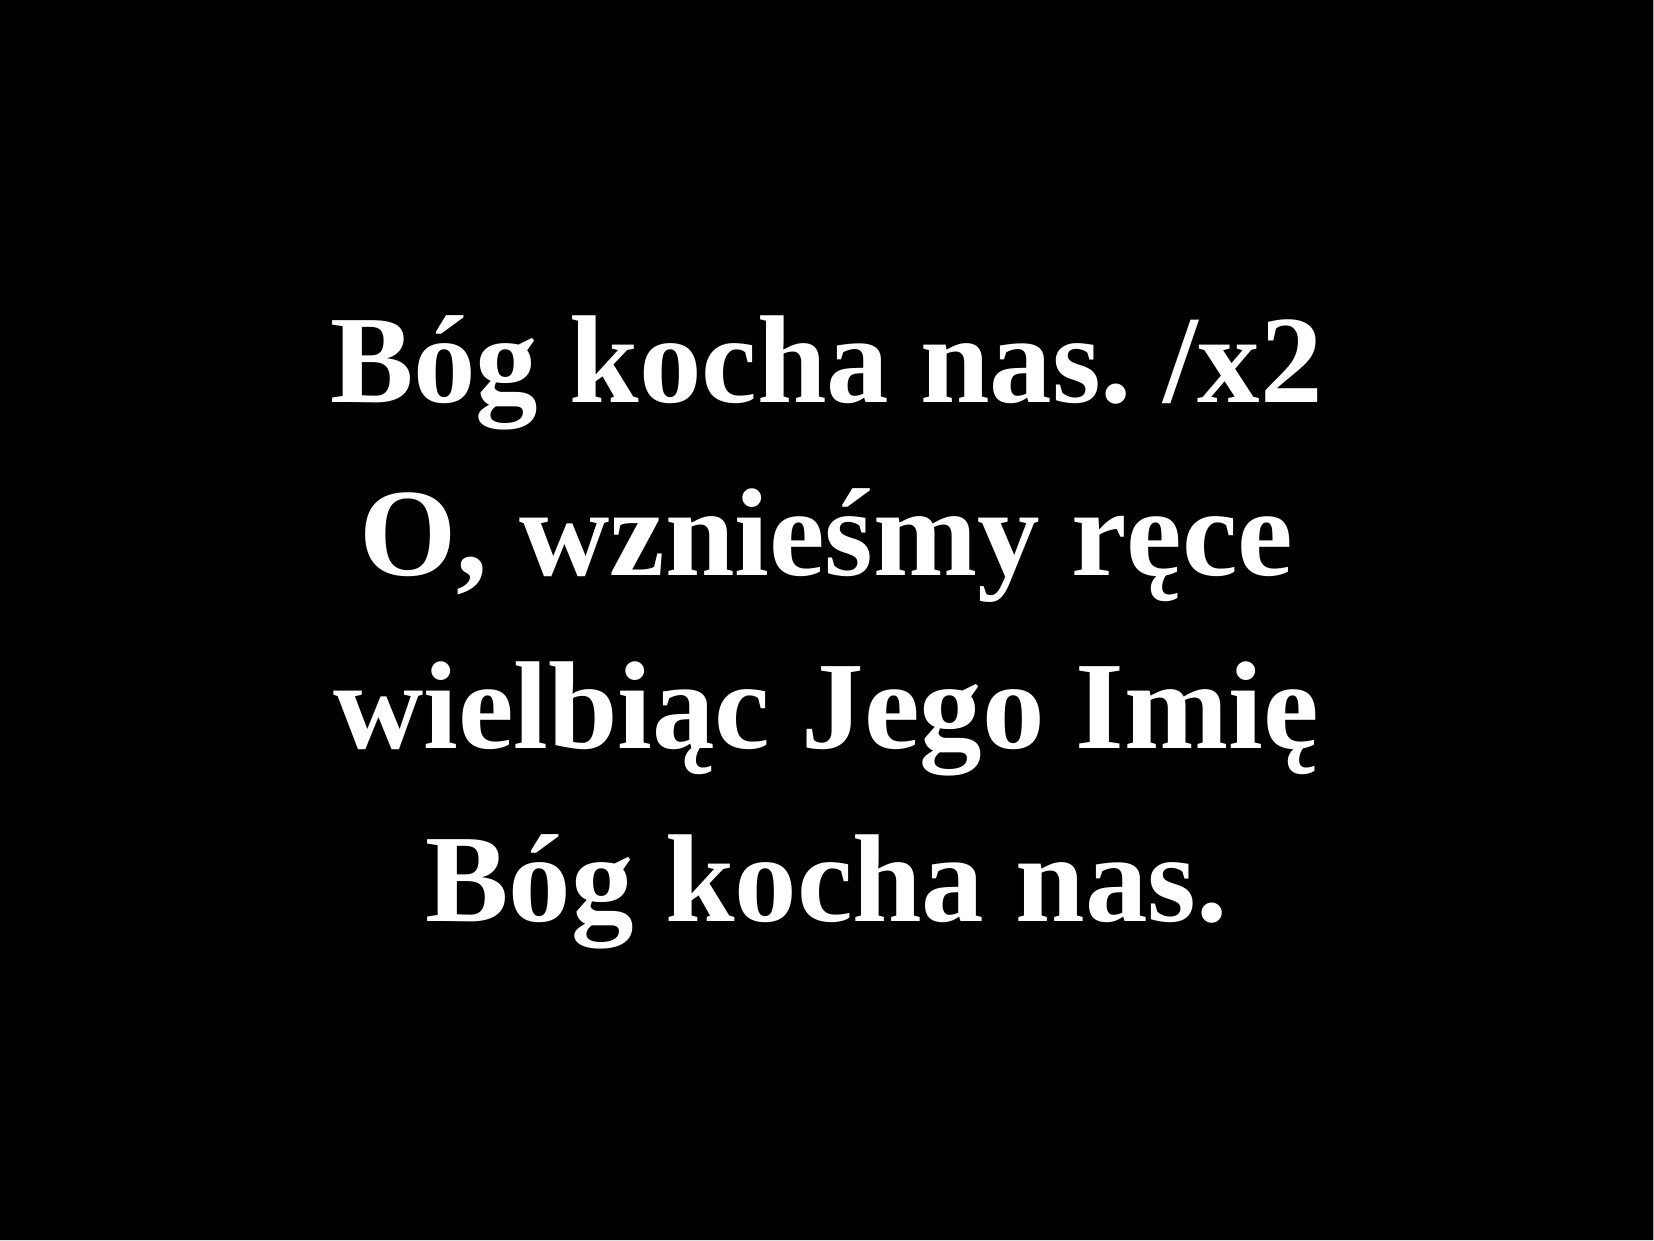

# Bóg kocha nas. /x2 ppp O, wznieśmy ręce ppp wielbiąc Jego Imię ppp Bóg kocha nas.